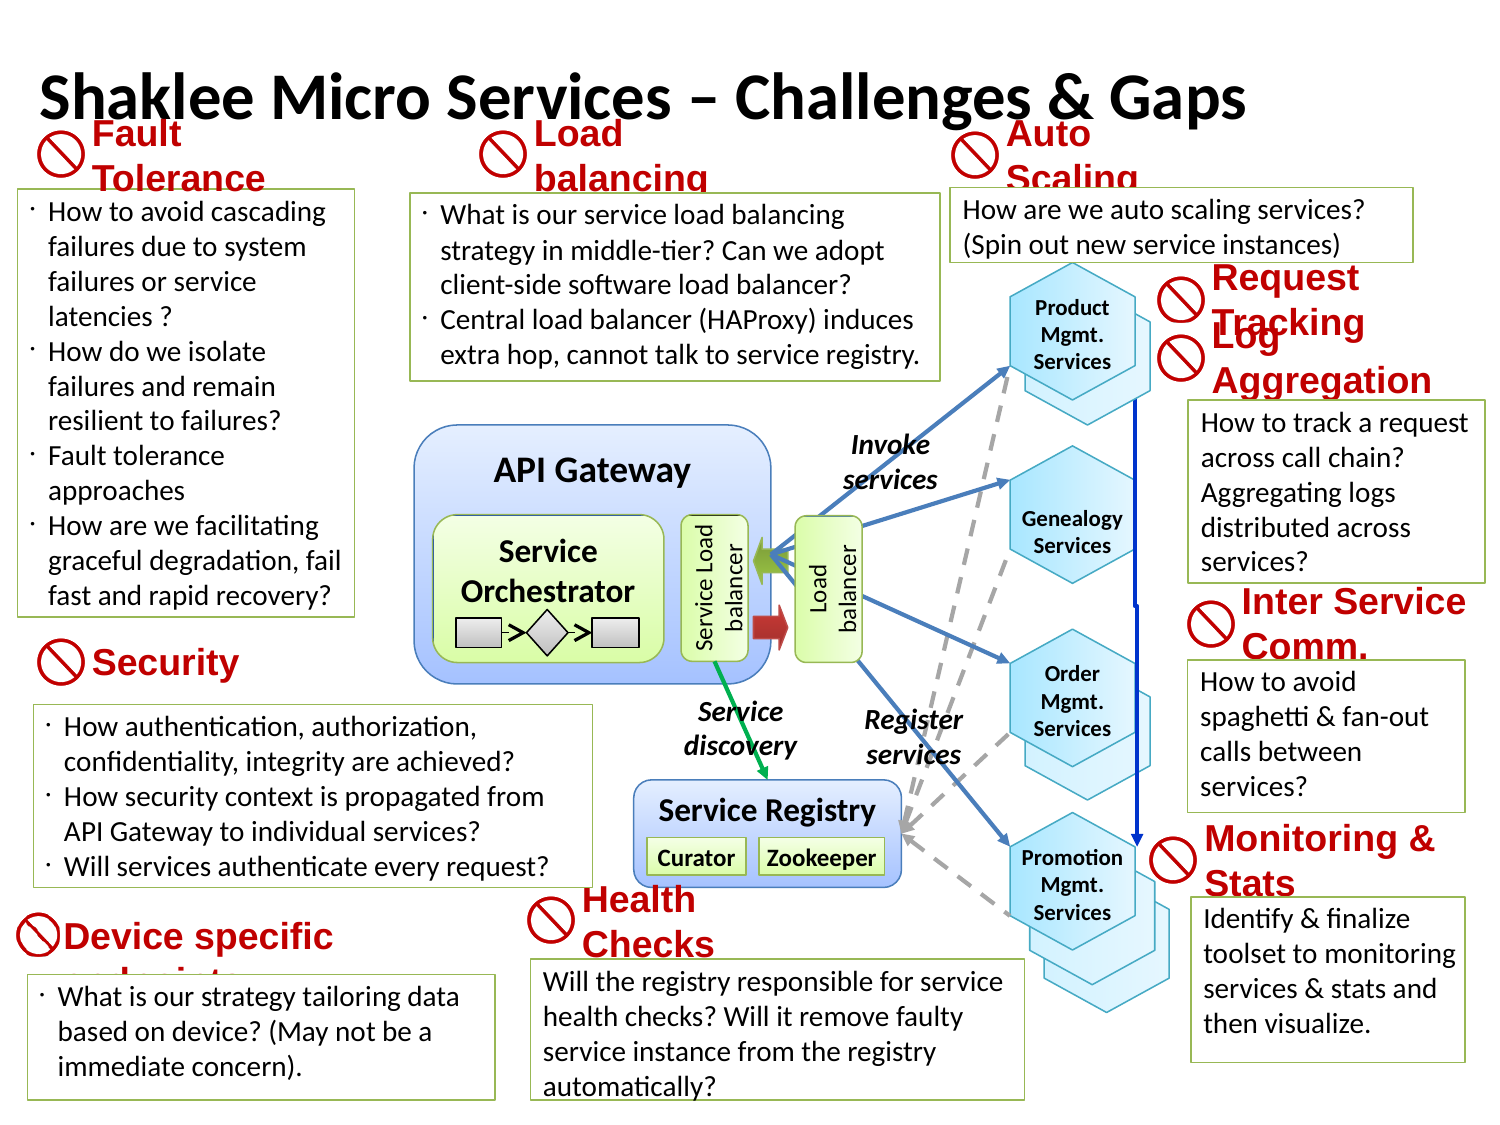

# Shaklee Micro Services – Challenges & Gaps
Fault Tolerance
Load balancing
Auto Scaling
How are we auto scaling services? (Spin out new service instances)
How to avoid cascading failures due to system failures or service latencies ?
How do we isolate failures and remain resilient to failures?
Fault tolerance approaches
How are we facilitating graceful degradation, fail fast and rapid recovery?
What is our service load balancing strategy in middle-tier? Can we adopt client-side software load balancer?
Central load balancer (HAProxy) induces extra hop, cannot talk to service registry.
Request Tracking
Product
Mgmt.
Services
Log Aggregation
How to track a request across call chain? Aggregating logs distributed across services?
API Gateway
Invoke services
Genealogy
Services
Service Orchestrator
Service Load balancer
Load balancer
Inter Service Comm.
Order
Mgmt.
Services
Security
How to avoid spaghetti & fan-out calls between services?
Service discovery
Register services
How authentication, authorization, confidentiality, integrity are achieved?
How security context is propagated from API Gateway to individual services?
Will services authenticate every request?
Service Registry
Curator
Zookeeper
Monitoring & Stats
Promotion
Mgmt.
Services
Health Checks
Identify & finalize toolset to monitoring services & stats and then visualize.
Device specific endpoints
Will the registry responsible for service health checks? Will it remove faulty service instance from the registry automatically?
What is our strategy tailoring data based on device? (May not be a immediate concern).